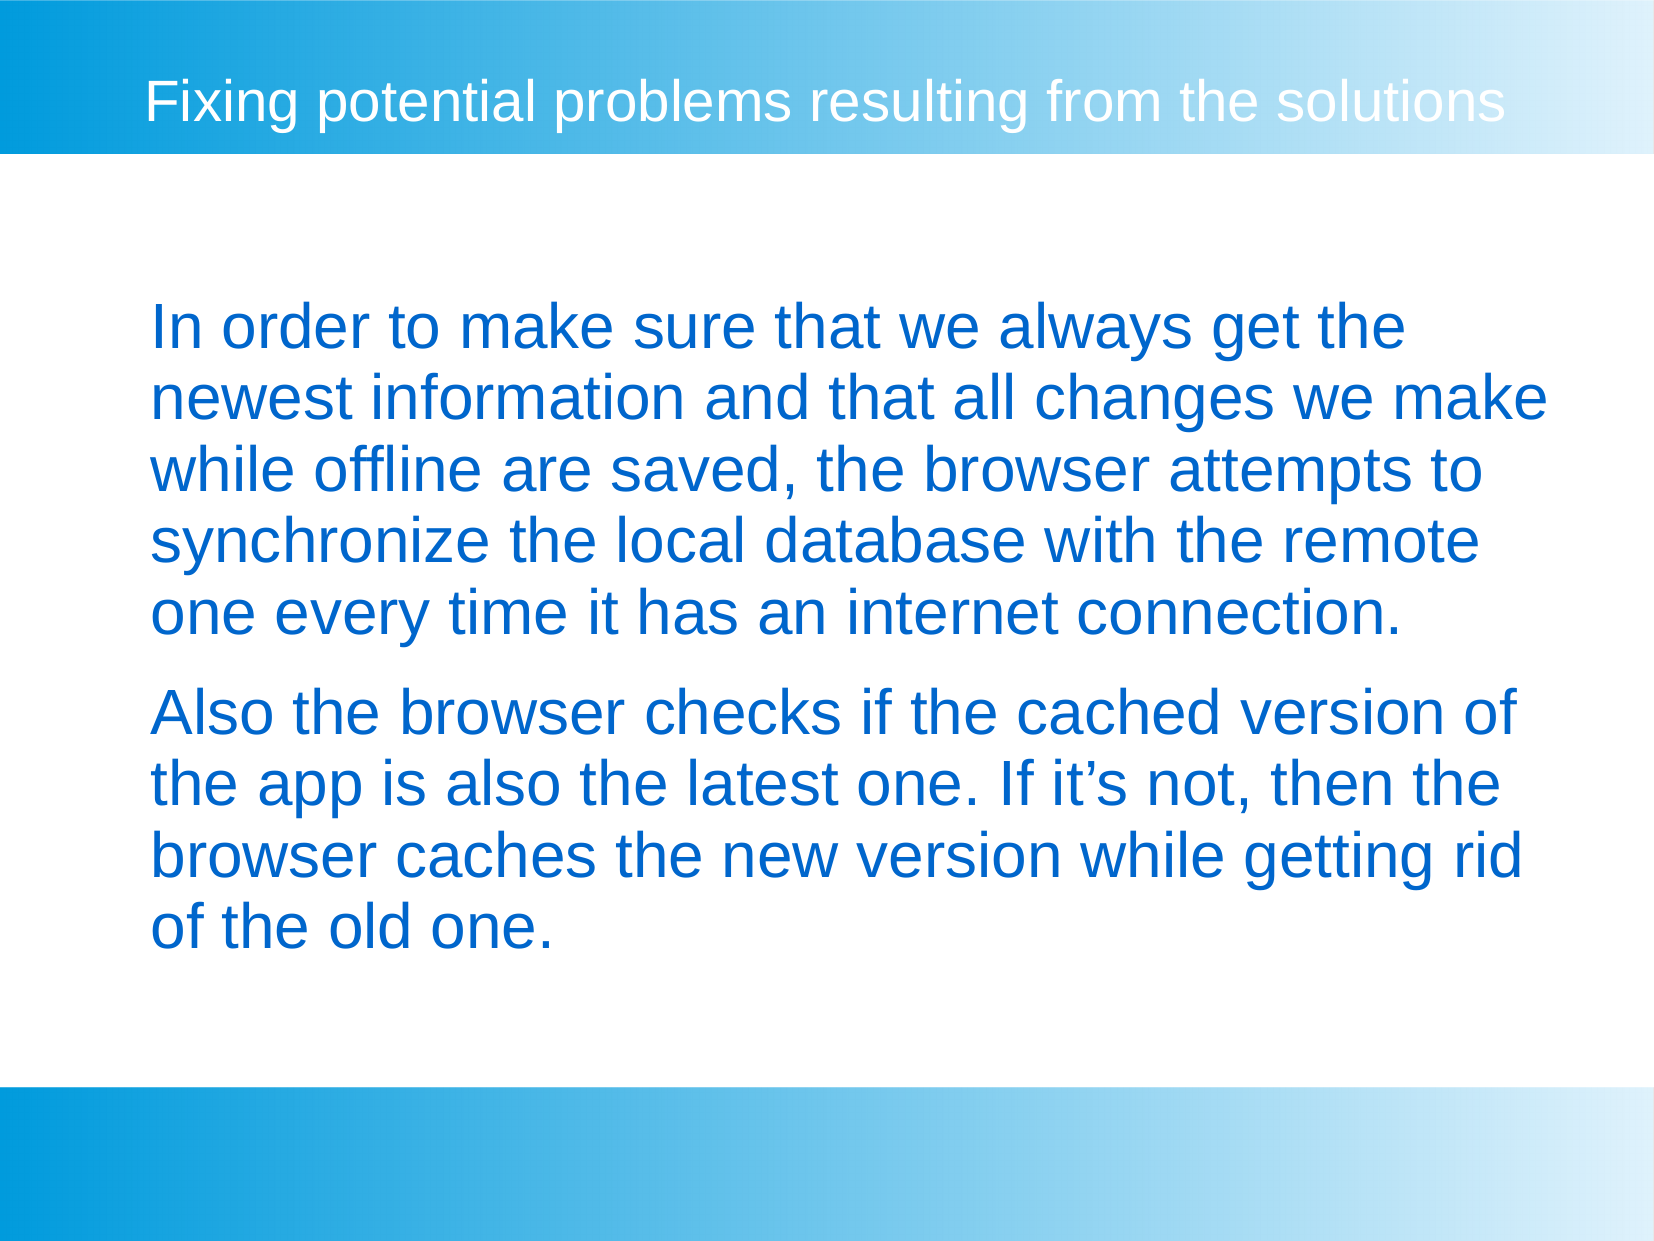

# Fixing potential problems resulting from the solutions
In order to make sure that we always get the newest information and that all changes we make while offline are saved, the browser attempts to synchronize the local database with the remote one every time it has an internet connection.
Also the browser checks if the cached version of the app is also the latest one. If it’s not, then the browser caches the new version while getting rid of the old one.